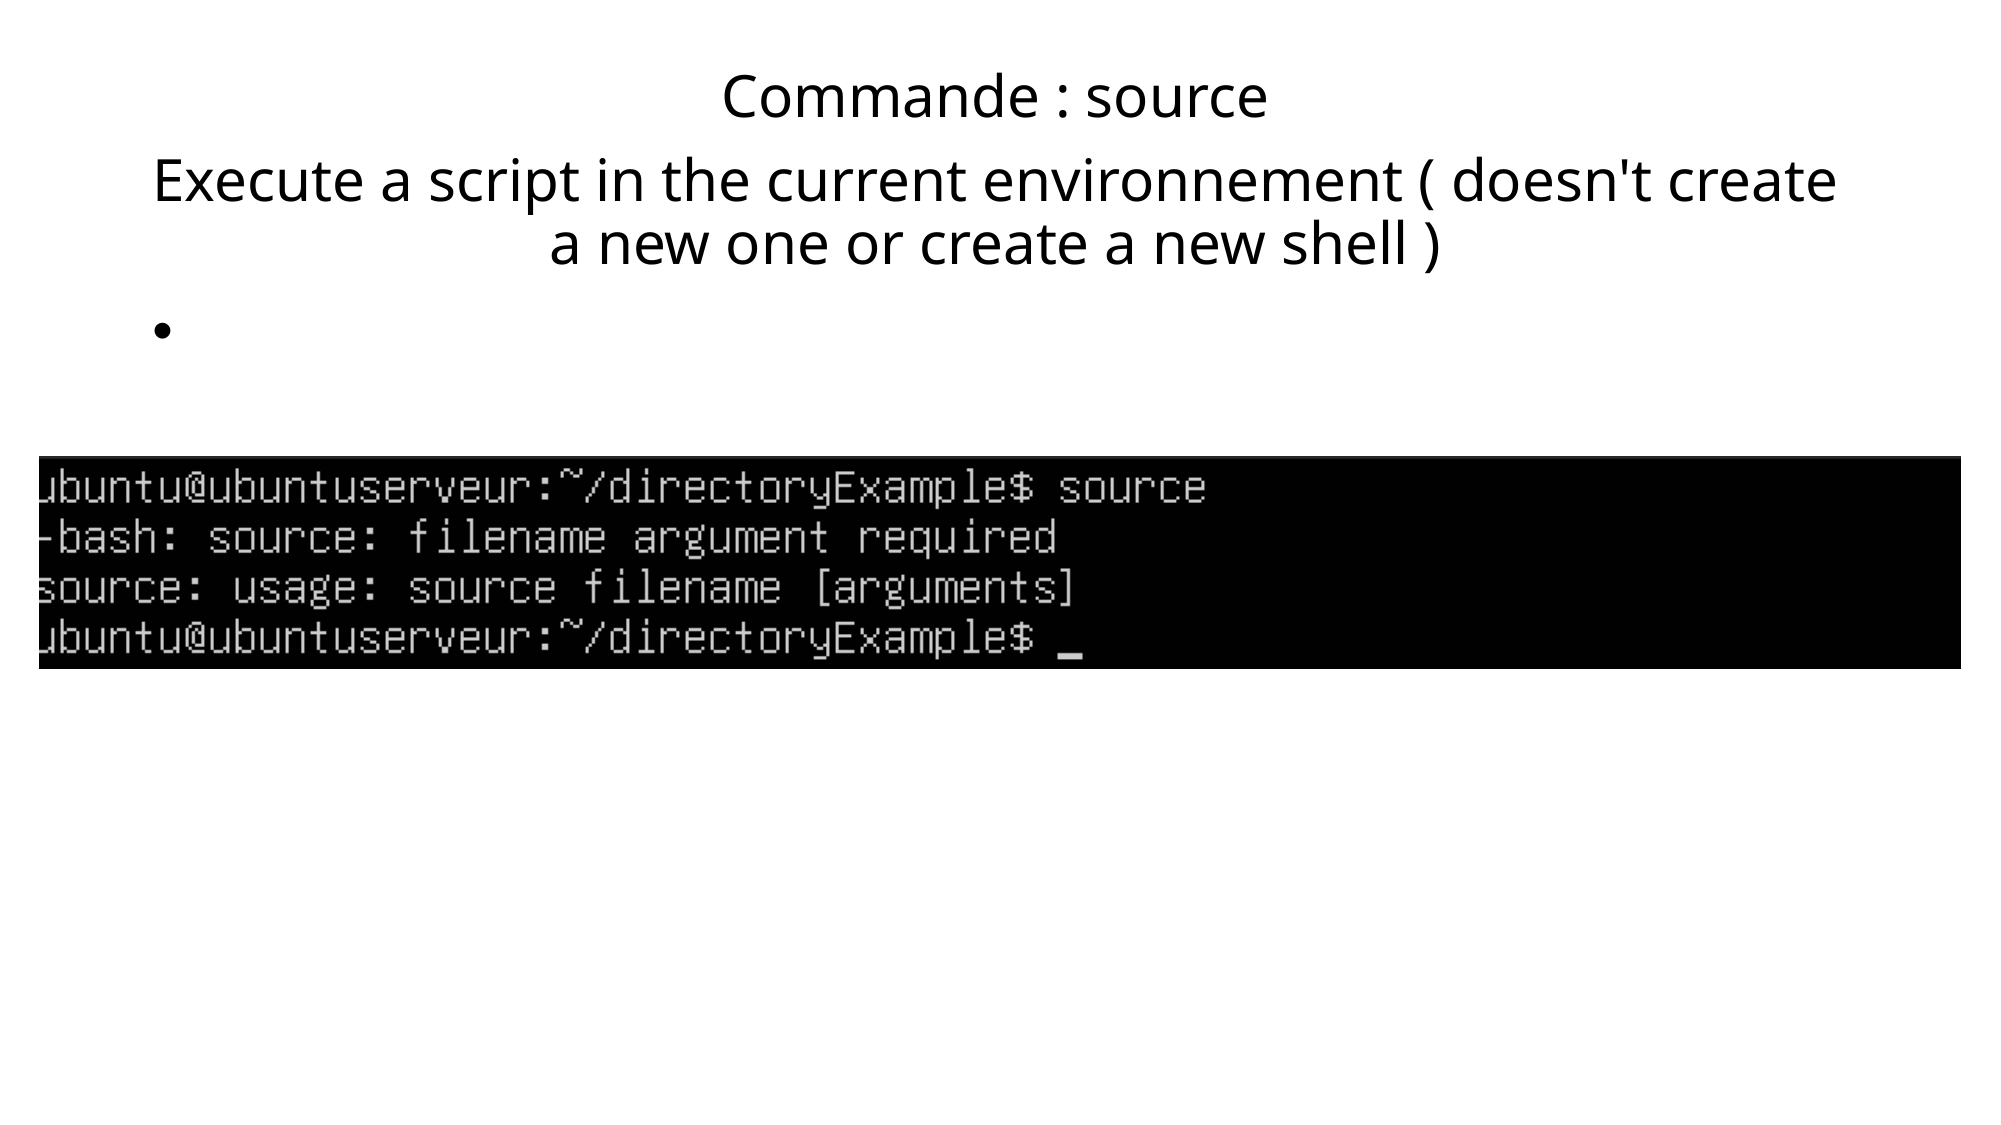

# Commande : source
Execute a script in the current environnement ( doesn't create a new one or create a new shell )